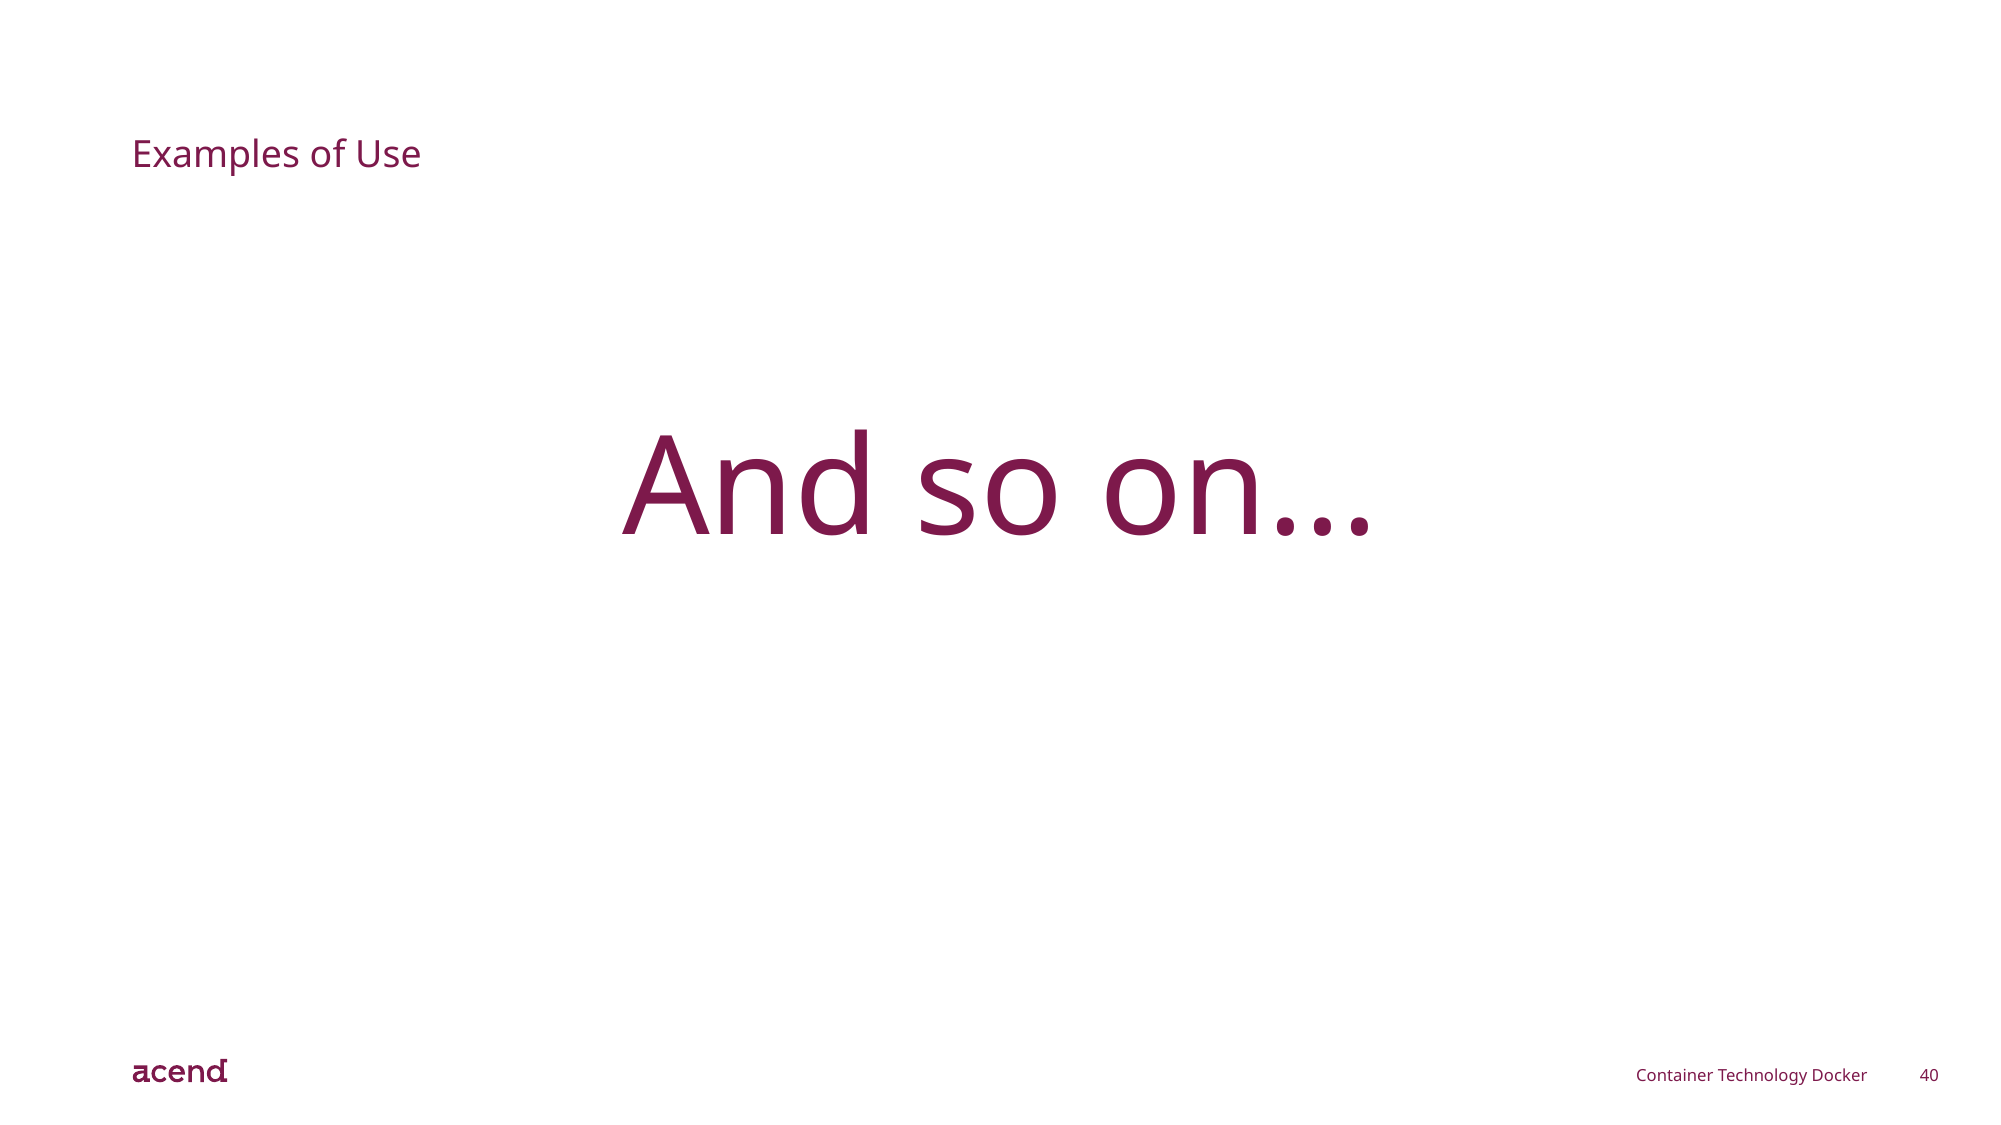

Examples of Use
And so on...
#
Container Technology Docker
40